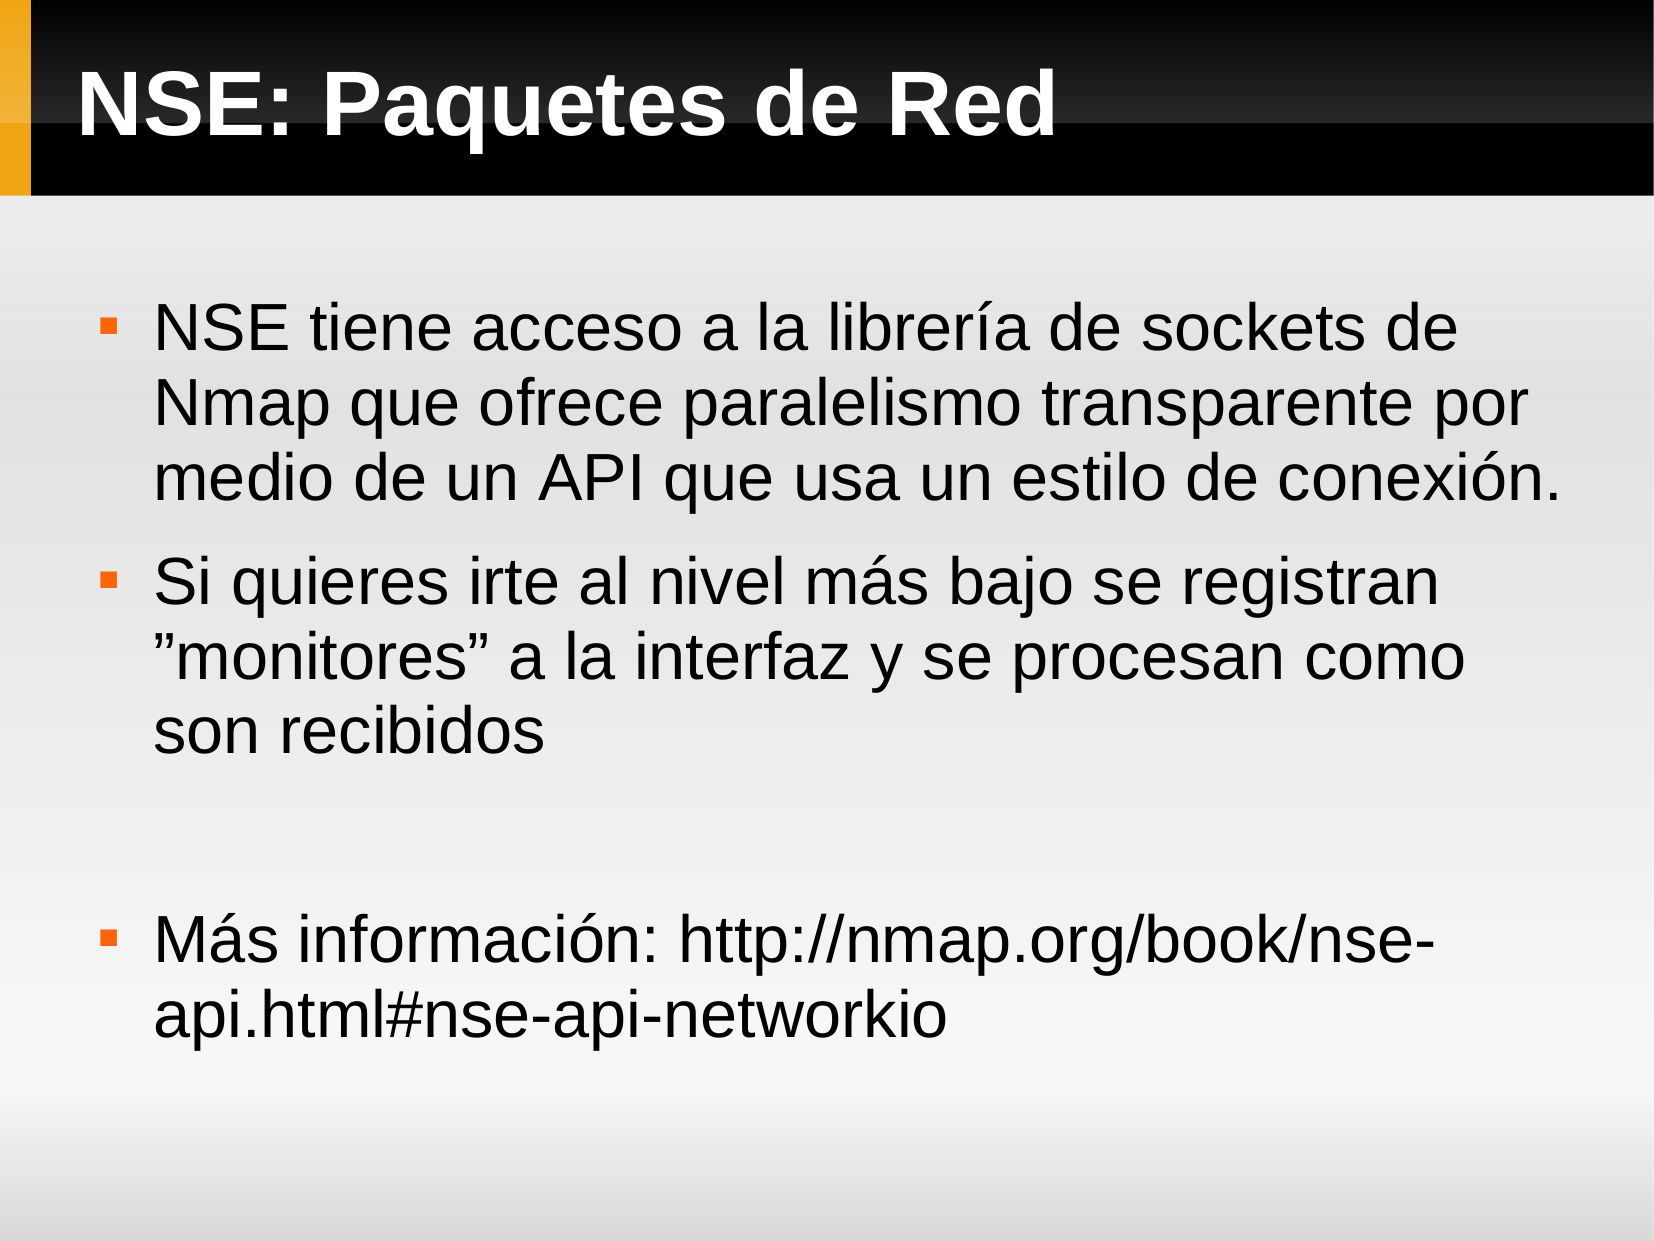

# NSE: Paquetes de Red
NSE tiene acceso a la librería de sockets de Nmap que ofrece paralelismo transparente por medio de un API que usa un estilo de conexión.
Si quieres irte al nivel más bajo se registran ”monitores” a la interfaz y se procesan como son recibidos
Más información: http://nmap.org/book/nse-api.html#nse-api-networkio